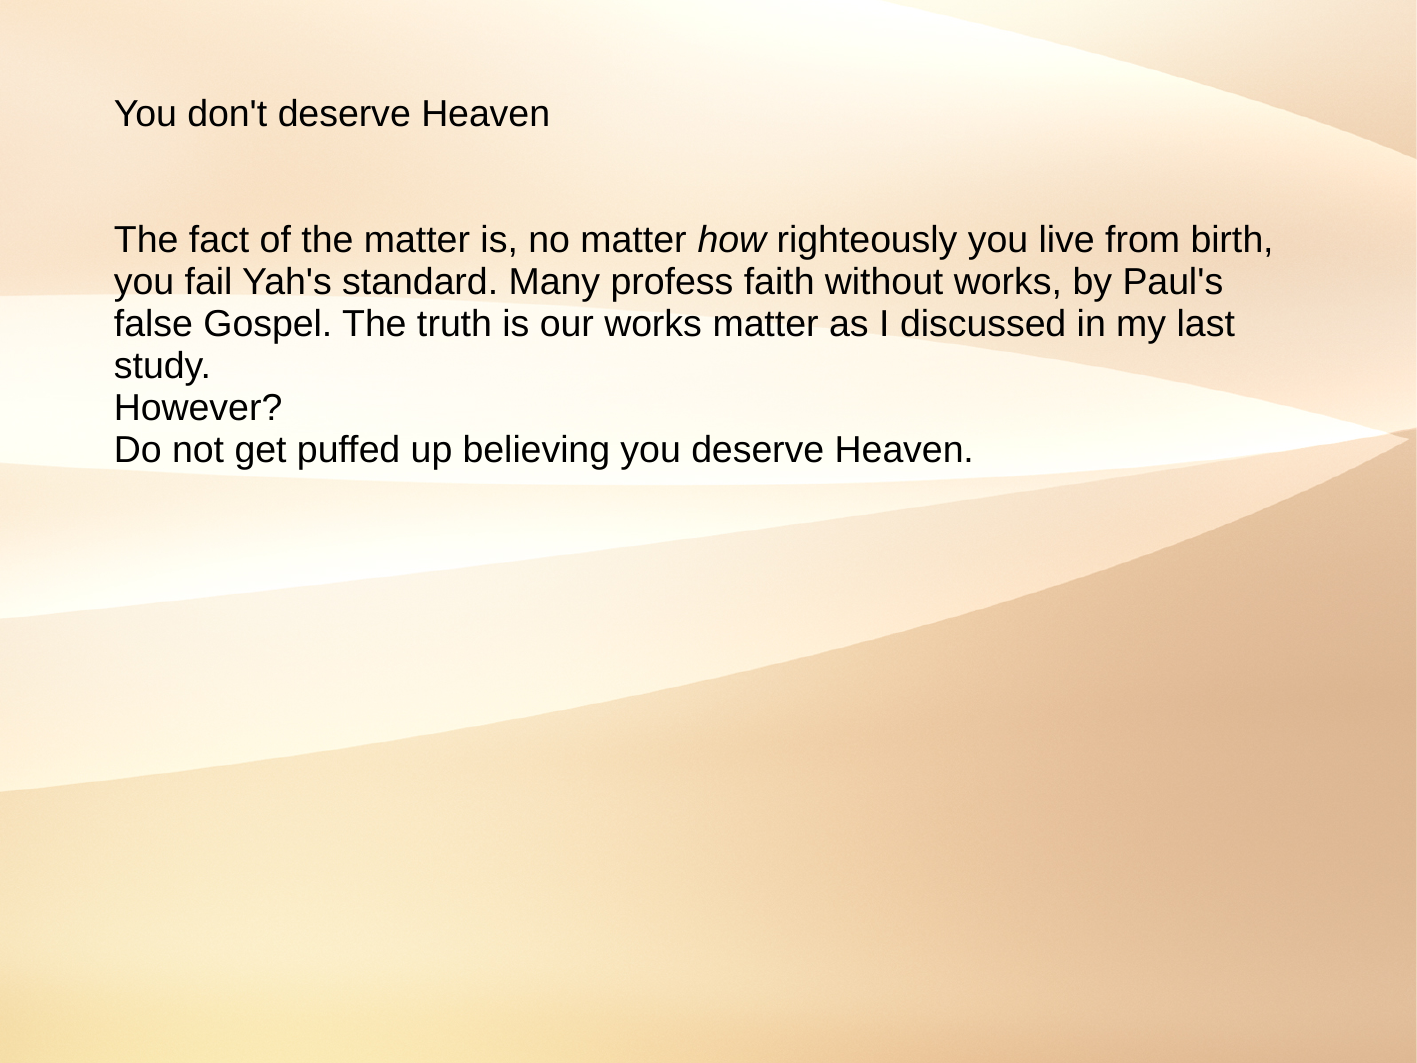

You don't deserve Heaven
The fact of the matter is, no matter how righteously you live from birth, you fail Yah's standard. Many profess faith without works, by Paul's false Gospel. The truth is our works matter as I discussed in my last study.
However?
Do not get puffed up believing you deserve Heaven.